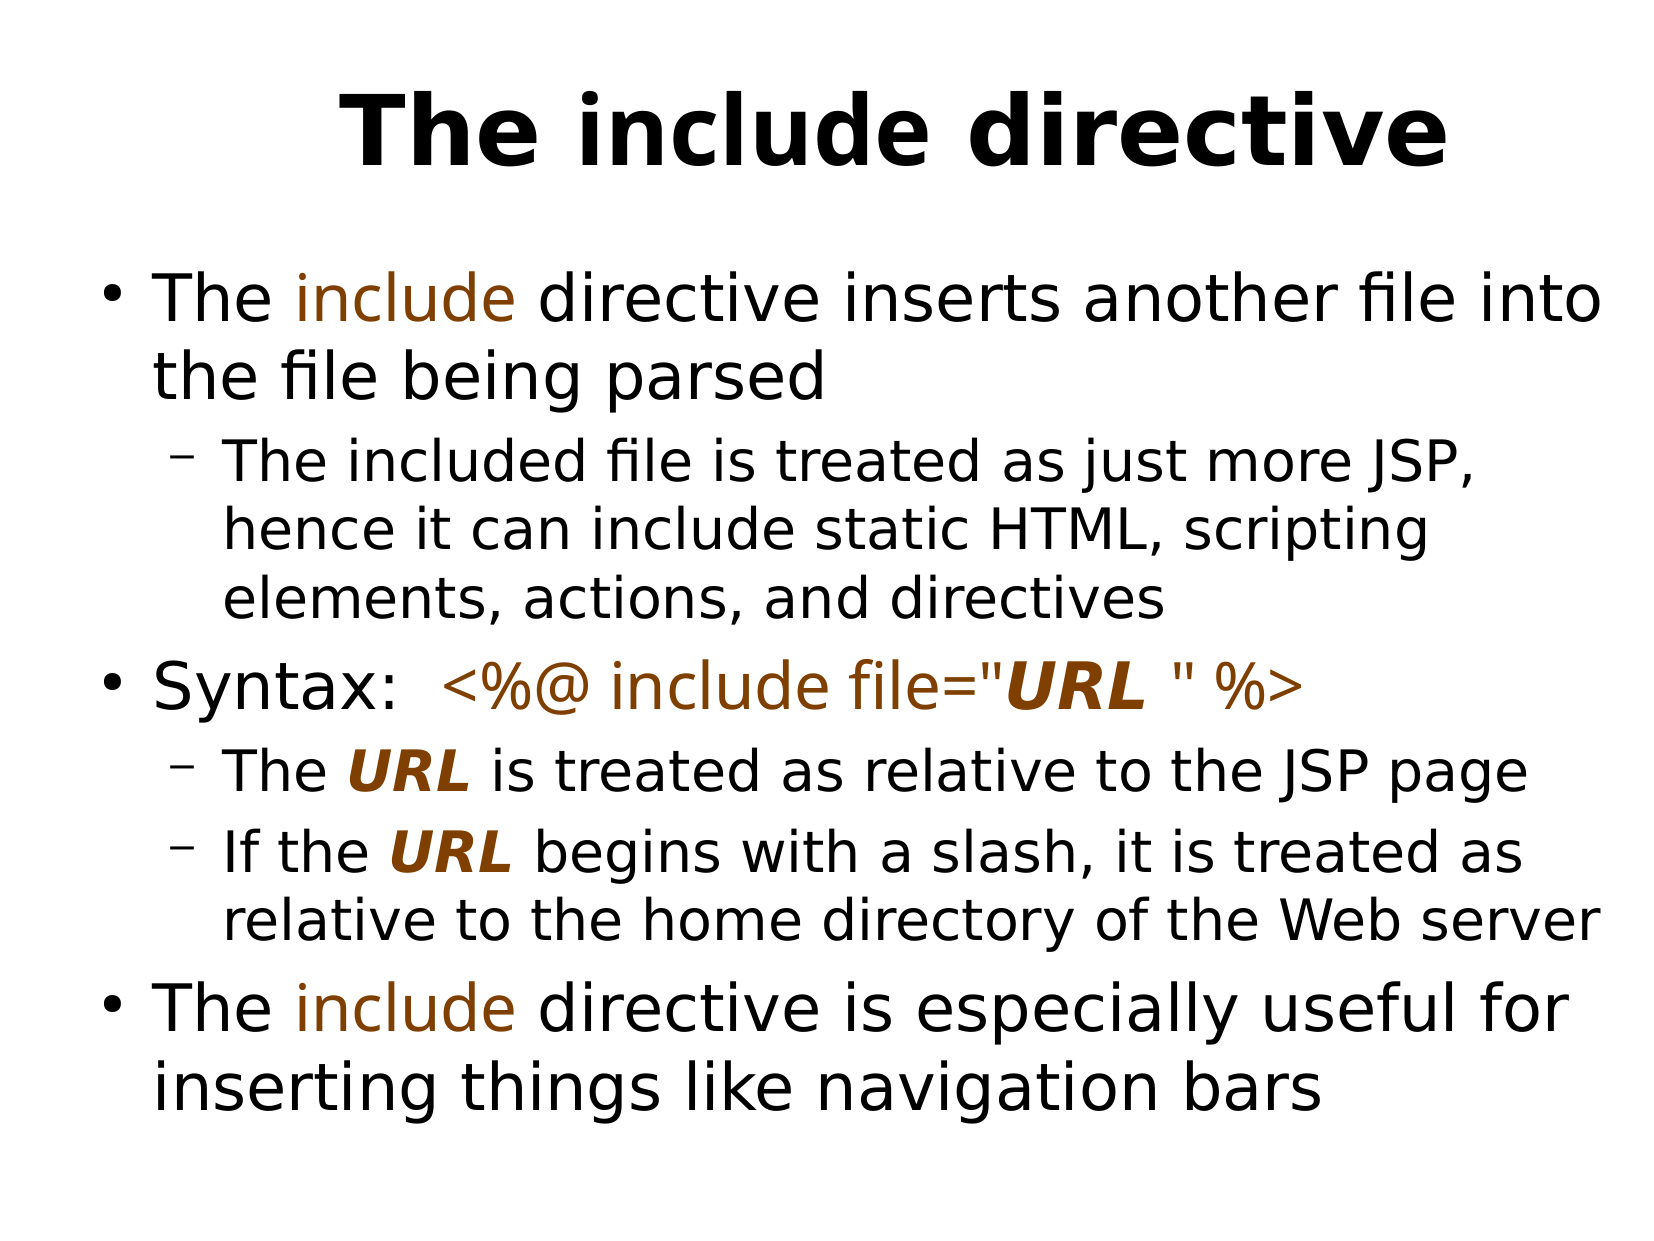

# The include directive
The include directive inserts another file into the file being parsed
The included file is treated as just more JSP, hence it can include static HTML, scripting elements, actions, and directives
Syntax: <%@ include file="URL " %>
The URL is treated as relative to the JSP page
If the URL begins with a slash, it is treated as relative to the home directory of the Web server
The include directive is especially useful for inserting things like navigation bars